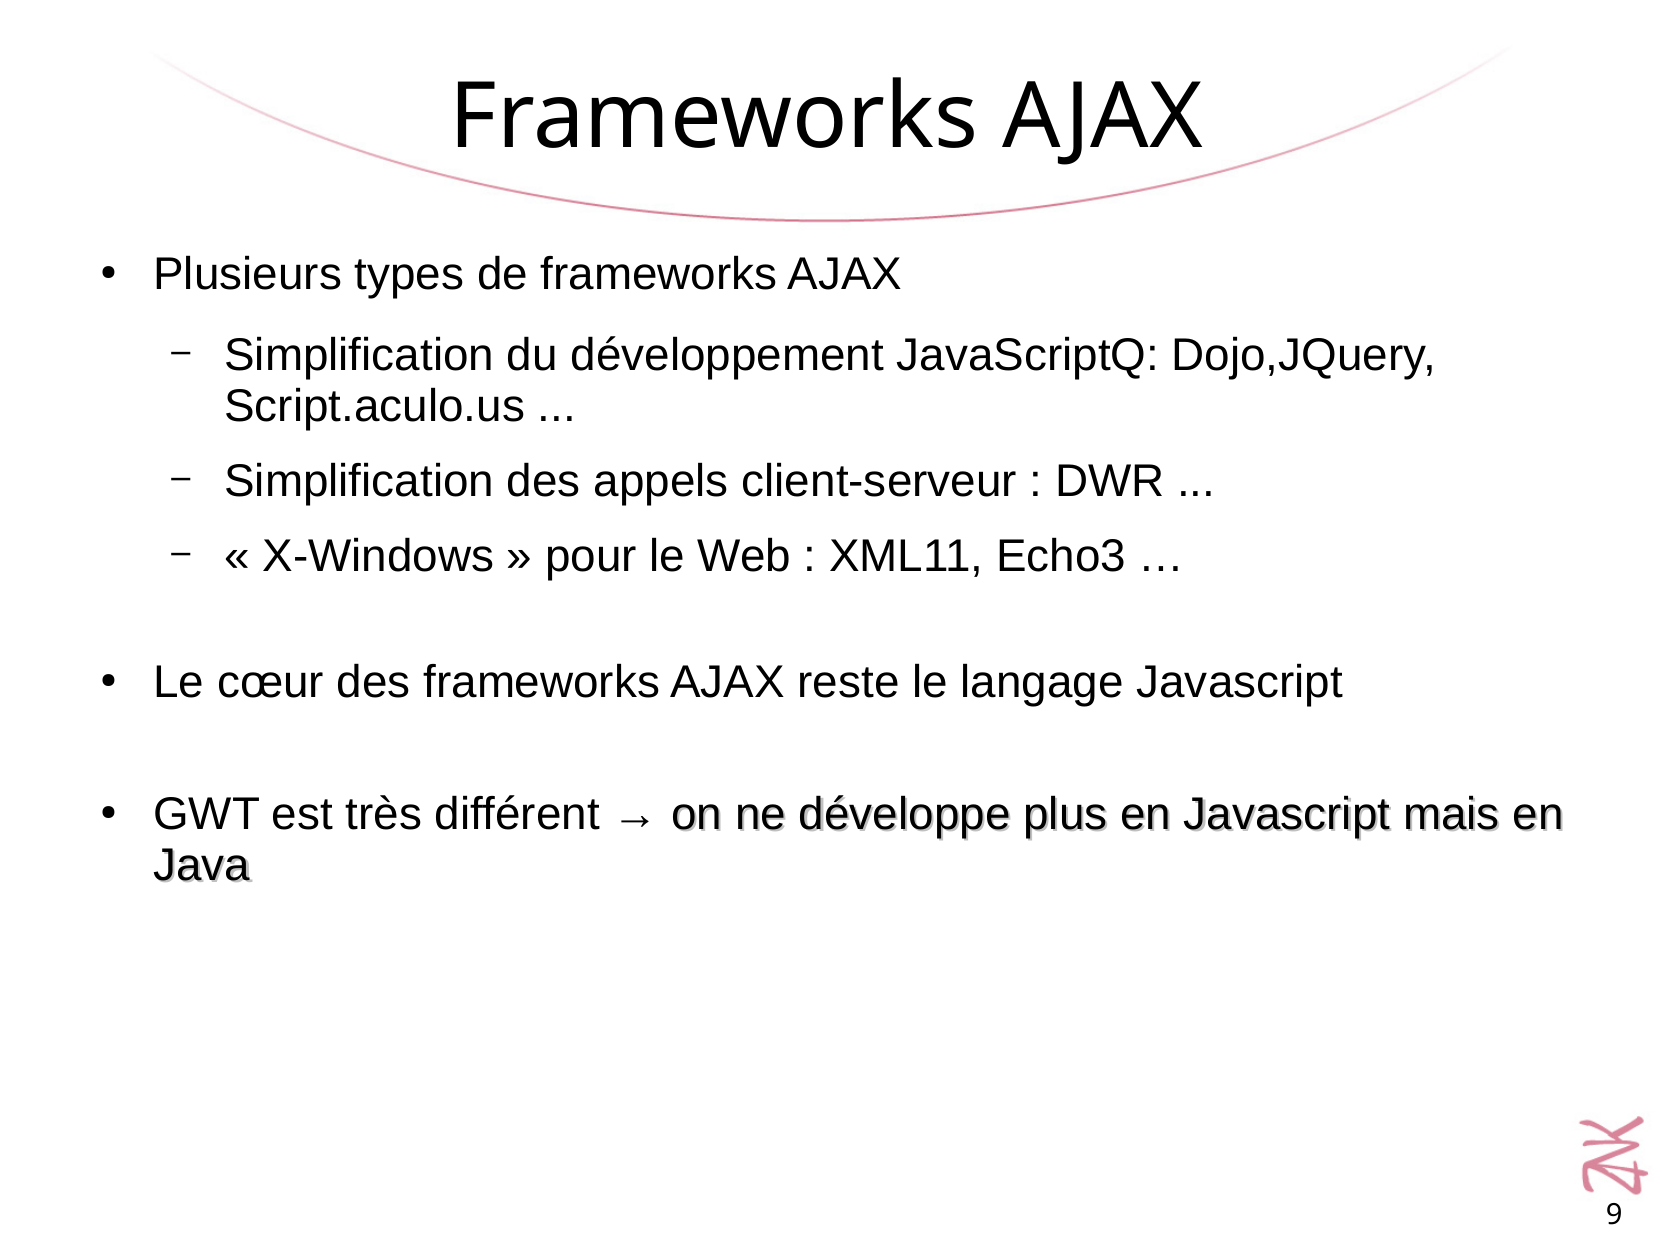

# Frameworks AJAX
Plusieurs types de frameworks AJAX
Simplification du développement JavaScriptQ: Dojo,JQuery, Script.aculo.us ...
Simplification des appels client-serveur : DWR ...
« X-Windows » pour le Web : XML11, Echo3 …
Le cœur des frameworks AJAX reste le langage Javascript
GWT est très différent → on ne développe plus en Javascript mais en Java
9